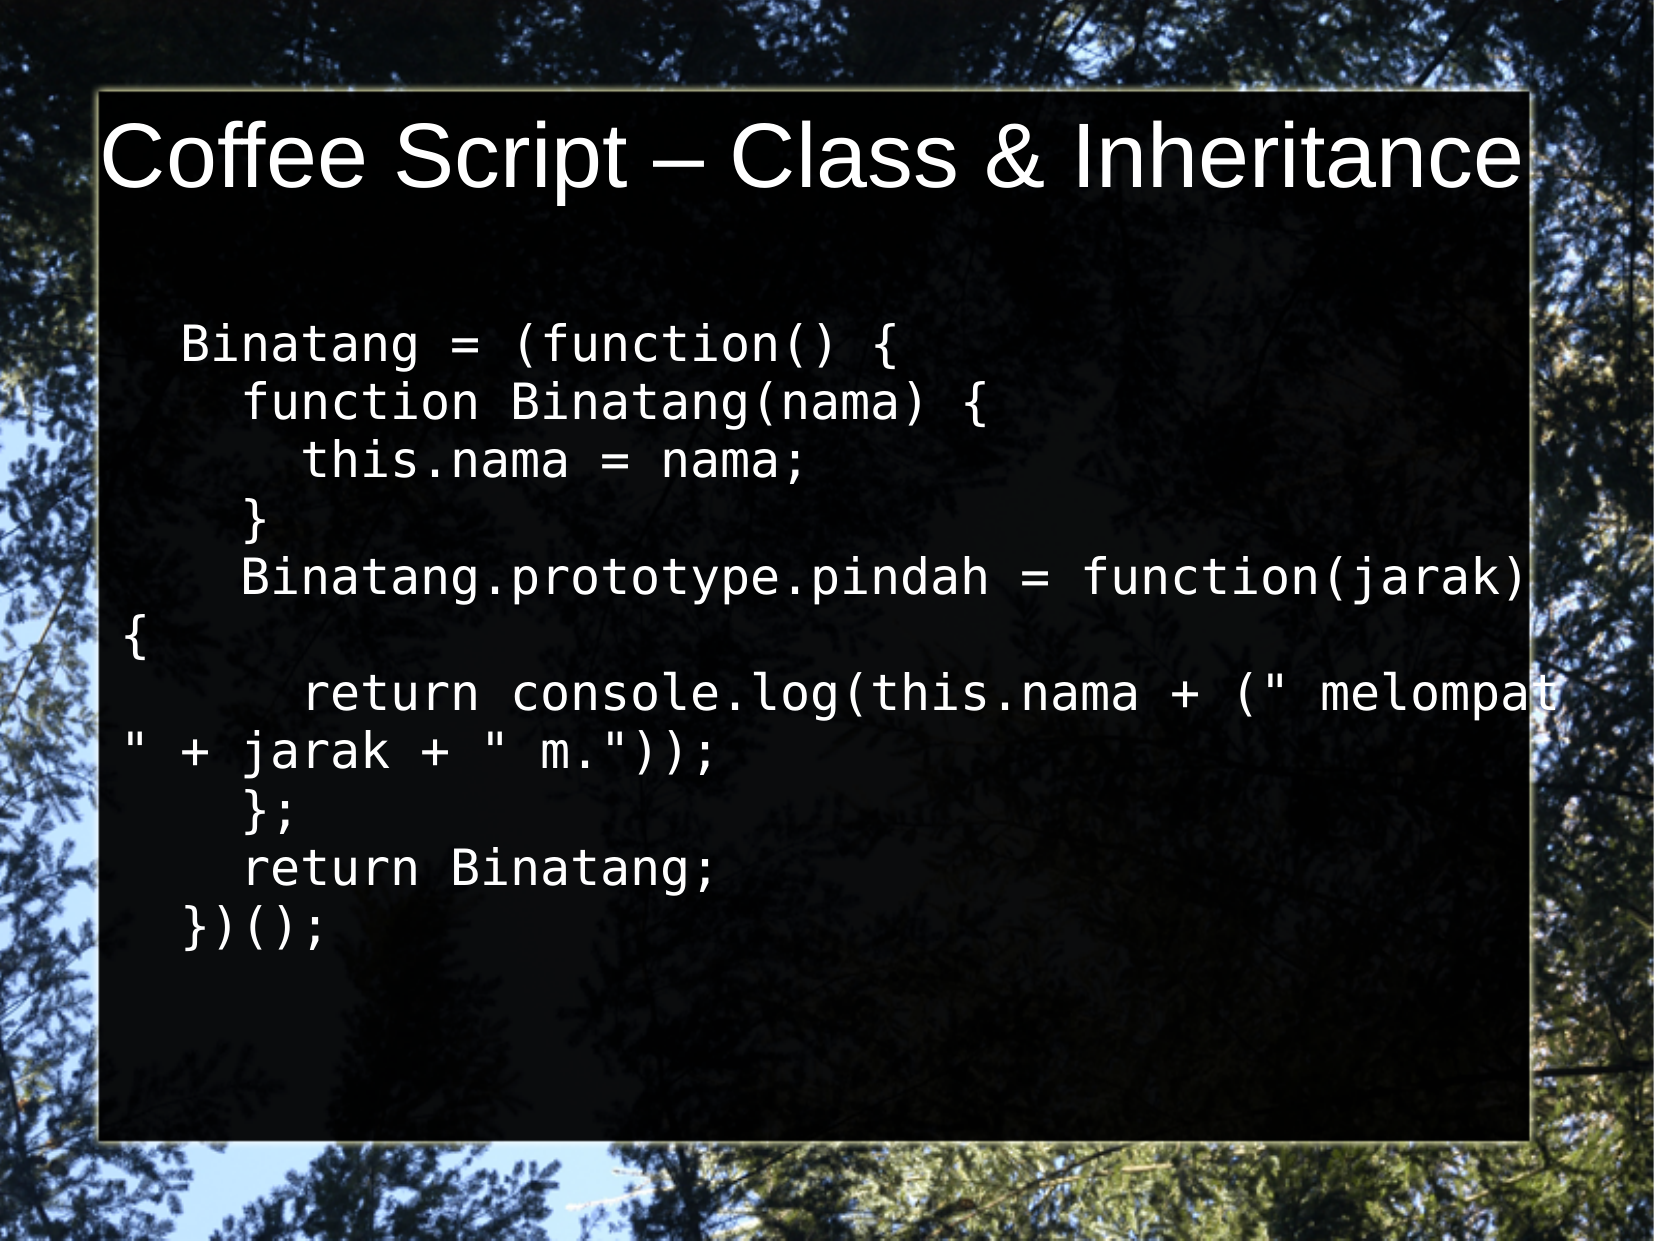

# Coffee Script – Class & Inheritance
 Binatang = (function() {
 function Binatang(nama) {
 this.nama = nama;
 }
 Binatang.prototype.pindah = function(jarak) {
 return console.log(this.nama + (" melompat " + jarak + " m."));
 };
 return Binatang;
 })();